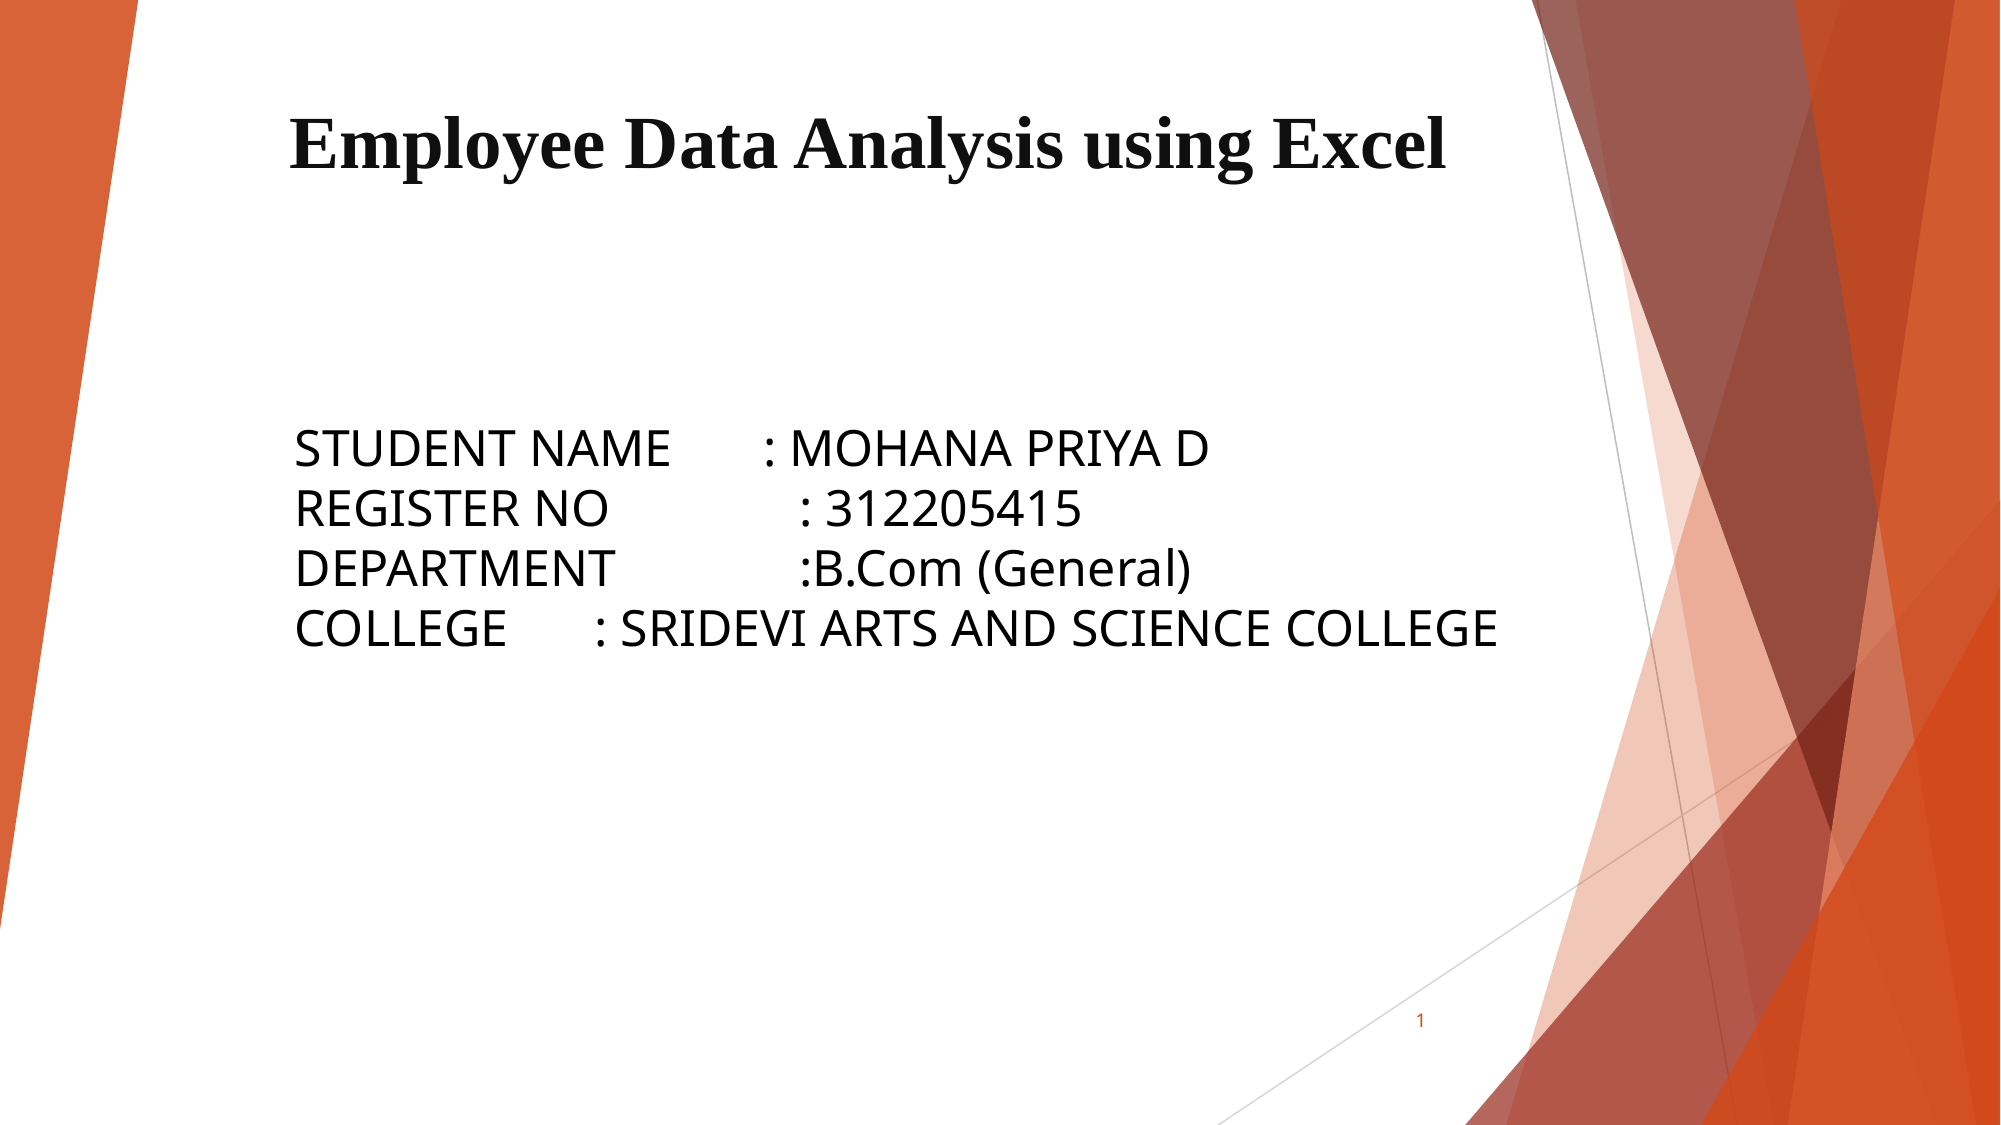

# Employee Data Analysis using Excel
STUDENT NAME : MOHANA PRIYA D
REGISTER NO	 : 312205415
DEPARTMENT	 :B.Com (General)
COLLEGE		: SRIDEVI ARTS AND SCIENCE COLLEGE